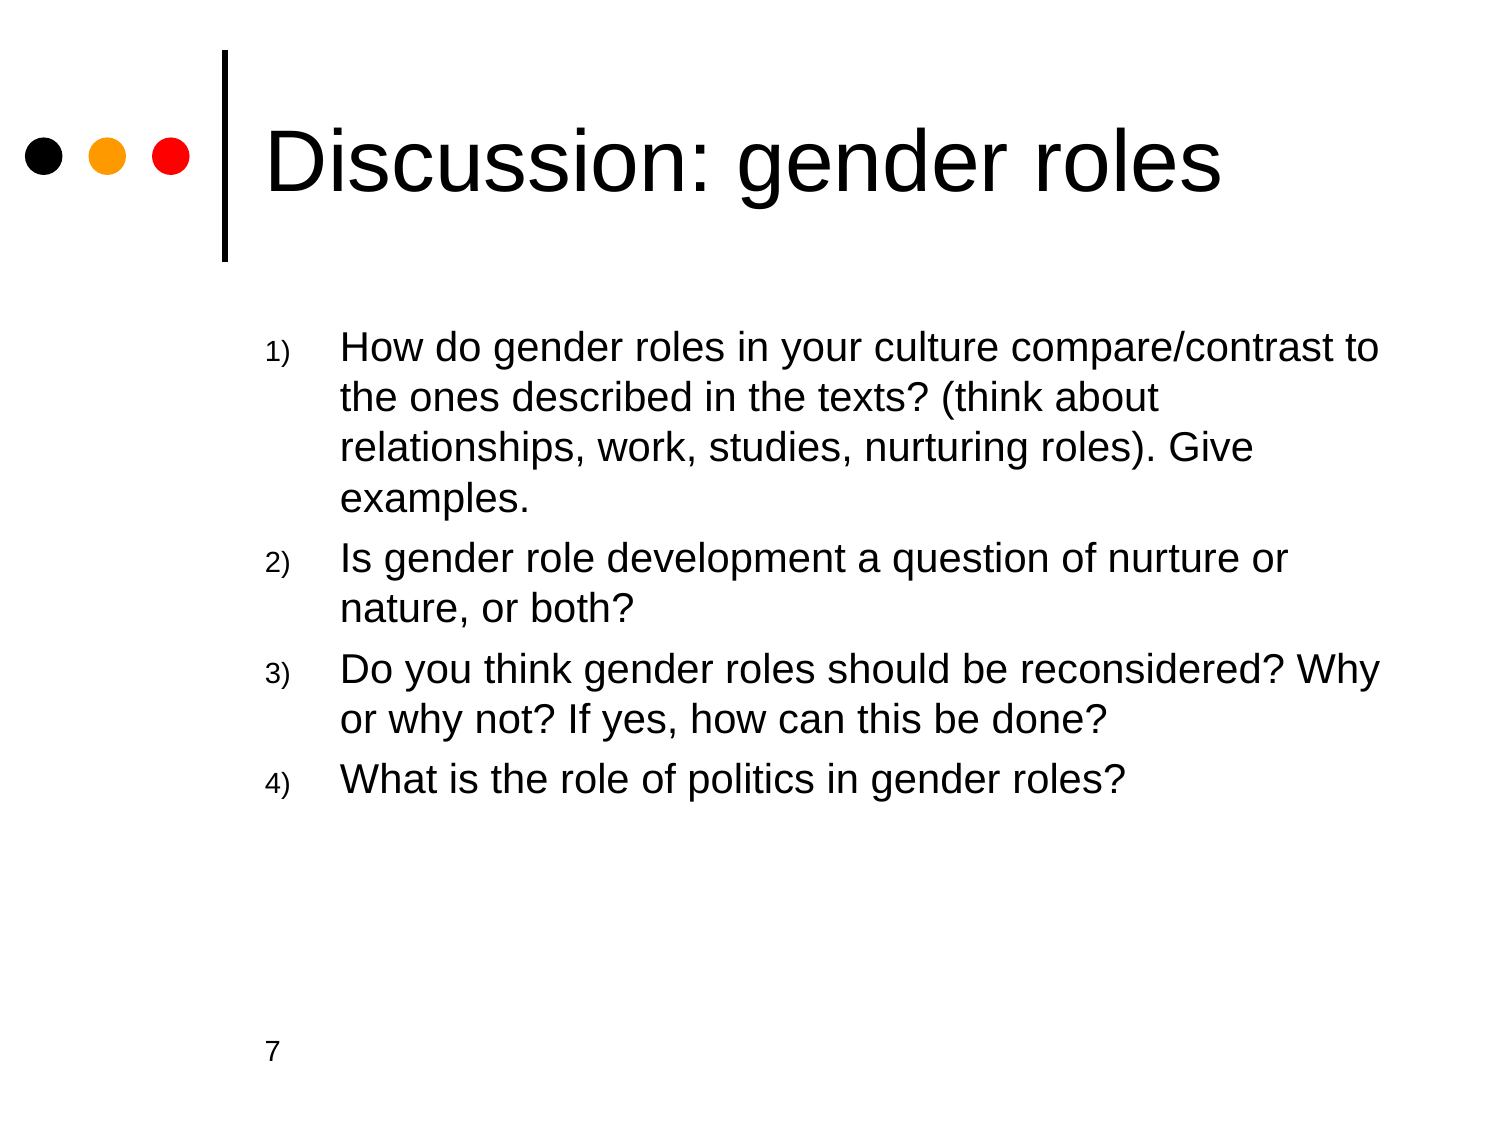

# Discussion: gender roles
How do gender roles in your culture compare/contrast to the ones described in the texts? (think about relationships, work, studies, nurturing roles). Give examples.
Is gender role development a question of nurture or nature, or both?
Do you think gender roles should be reconsidered? Why or why not? If yes, how can this be done?
What is the role of politics in gender roles?